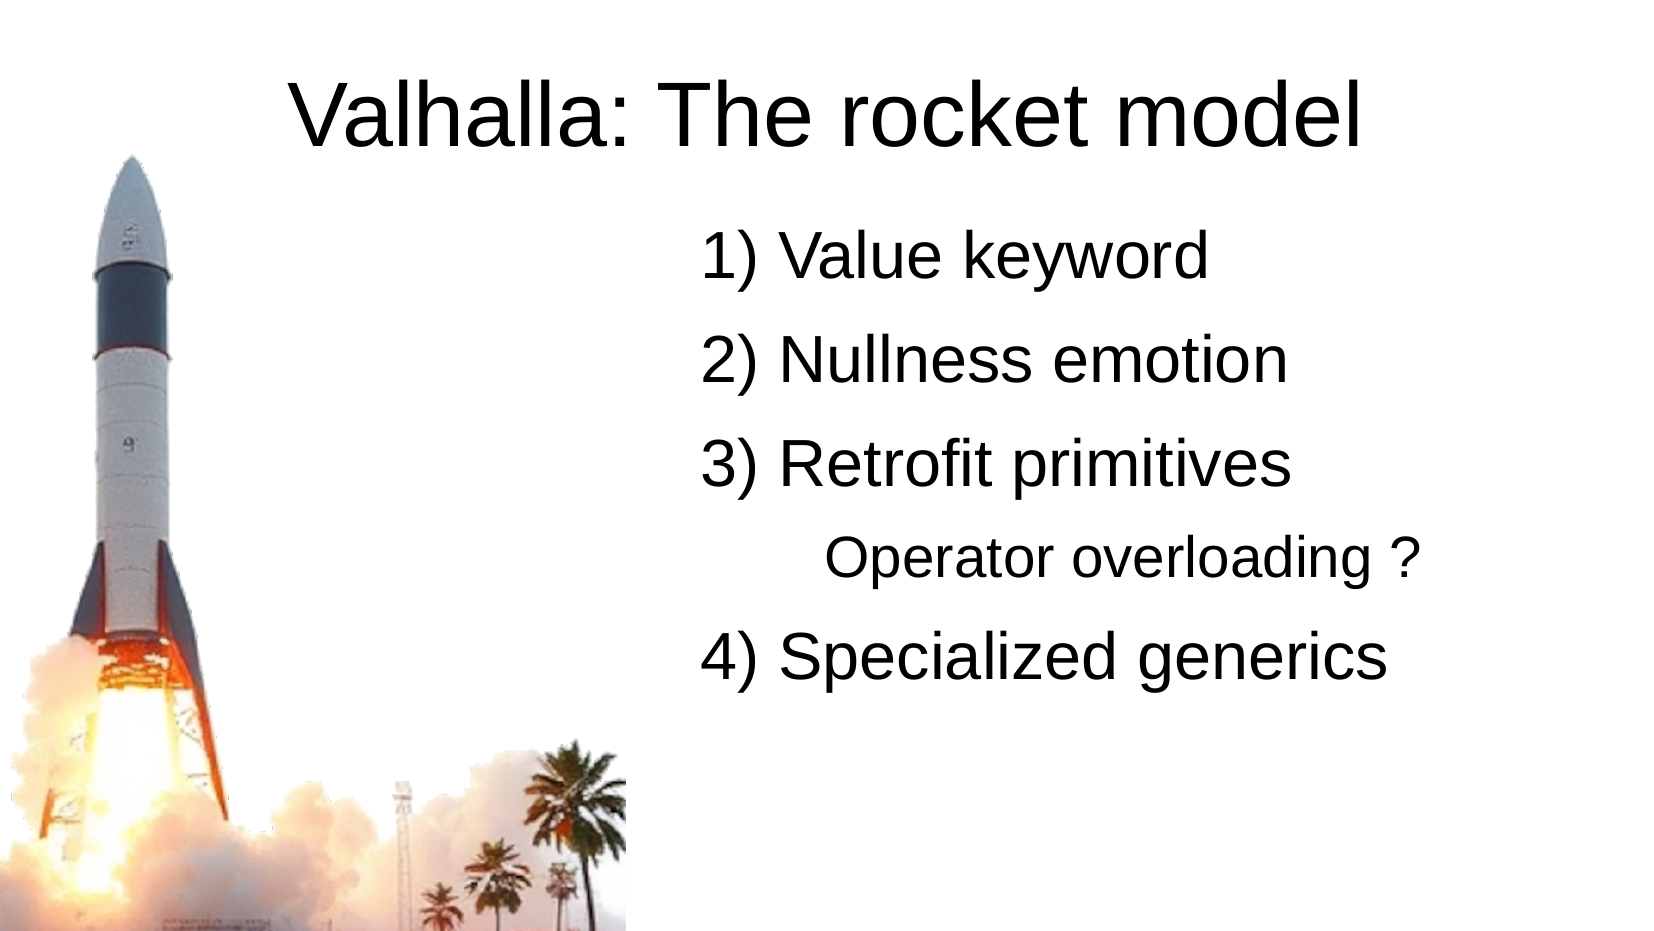

# Valhalla: The rocket model
 Value keyword
 Nullness emotion
 Retrofit primitives
Operator overloading ?
 Specialized generics